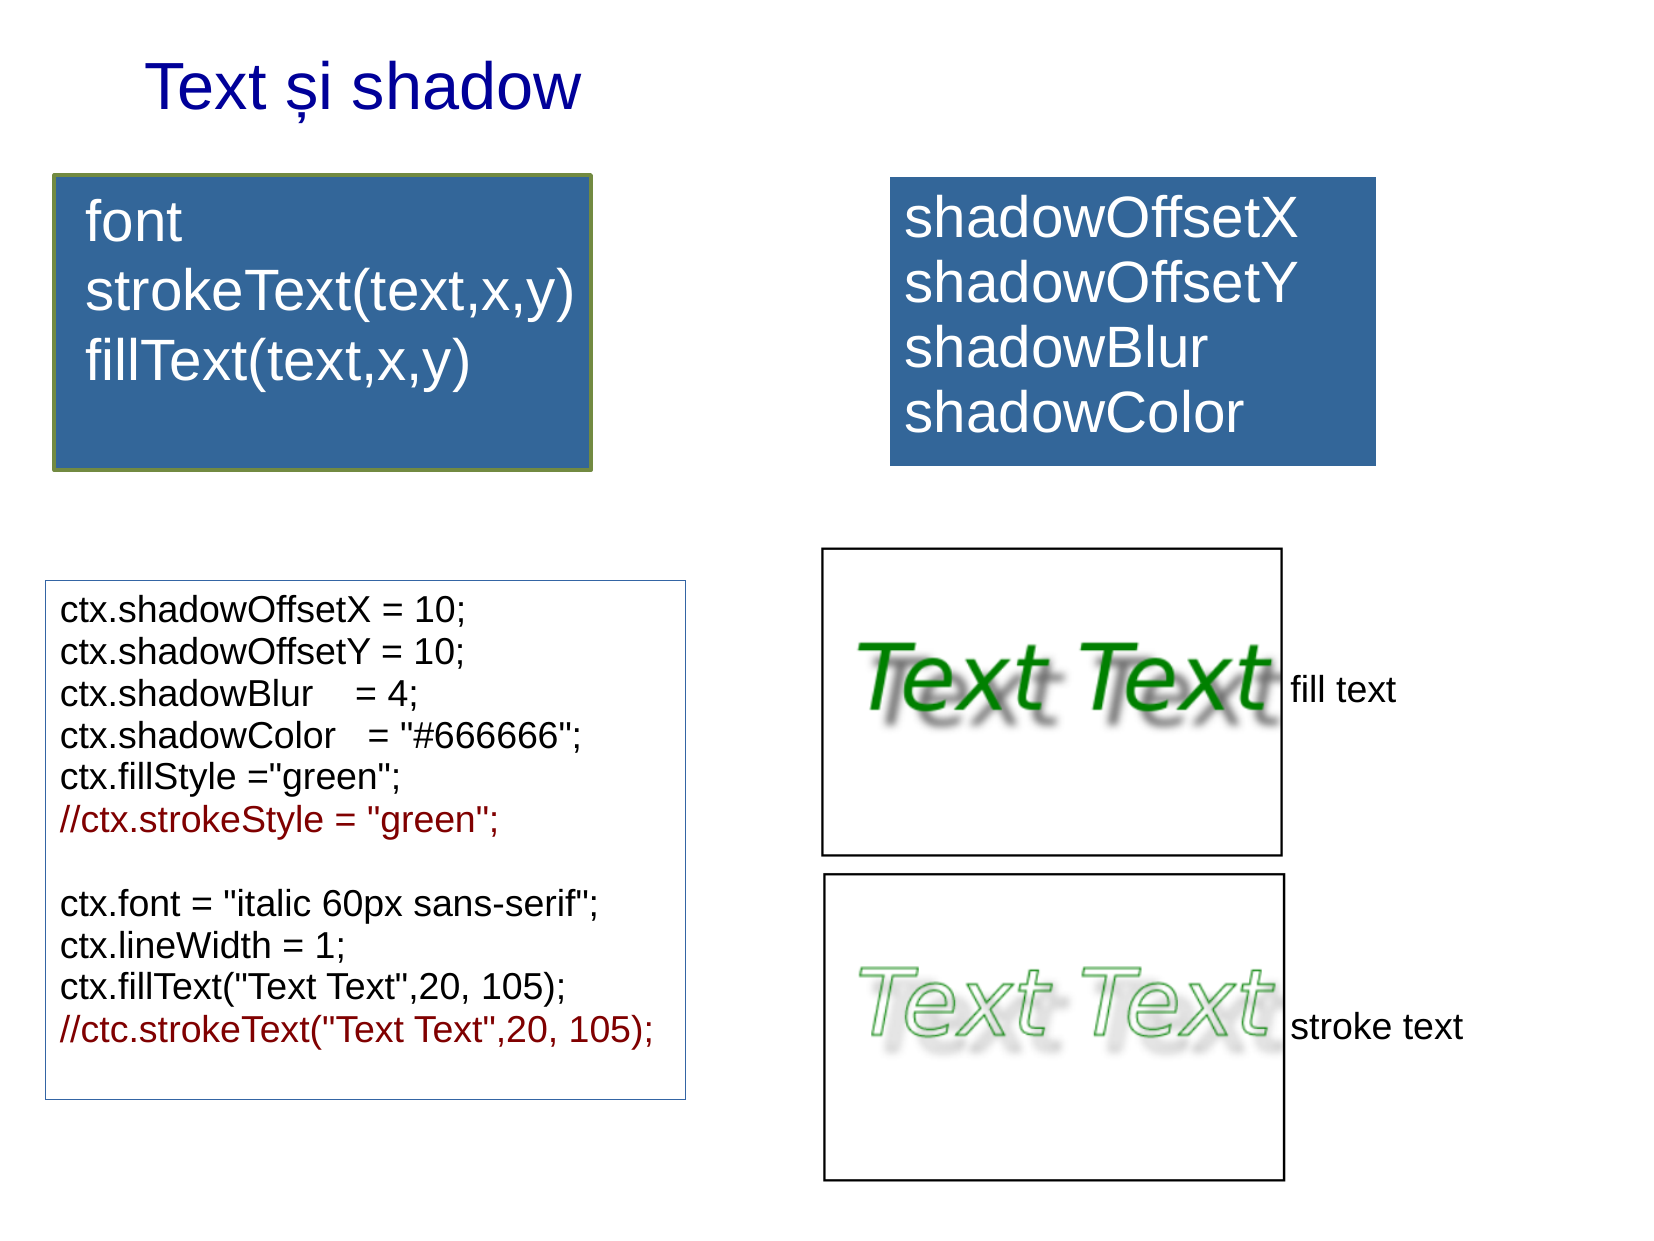

Text și shadow
 font
 strokeText(text,x,y)
 fillText(text,x,y)
shadowOffsetX
shadowOffsetY
shadowBlur
shadowColor
ctx.shadowOffsetX = 10;
ctx.shadowOffsetY = 10;
ctx.shadowBlur = 4;
ctx.shadowColor = "#666666";
ctx.fillStyle ="green";
//ctx.strokeStyle = "green";
ctx.font = "italic 60px sans-serif";
ctx.lineWidth = 1;
ctx.fillText("Text Text",20, 105);
//ctc.strokeText("Text Text",20, 105);
fill text
stroke text